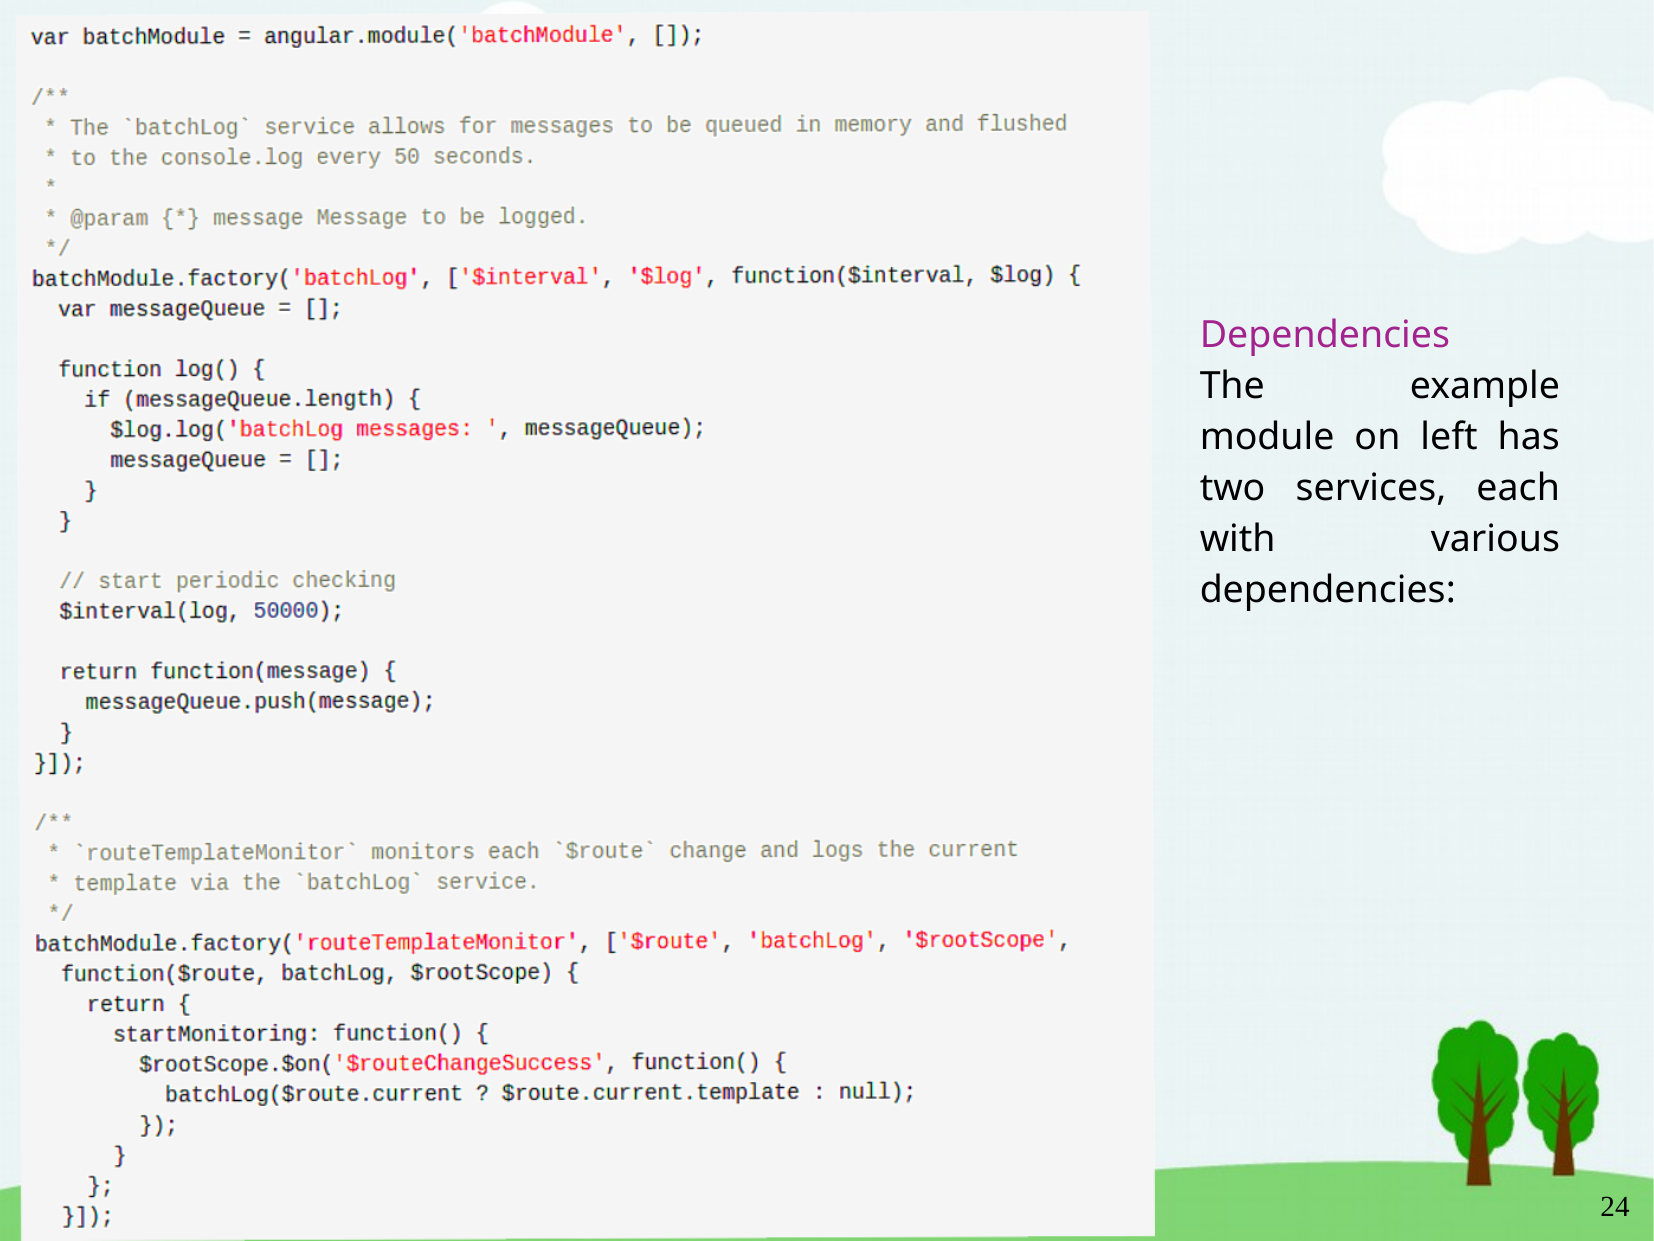

Dependencies
The example module on left has two services, each with various dependencies:
24